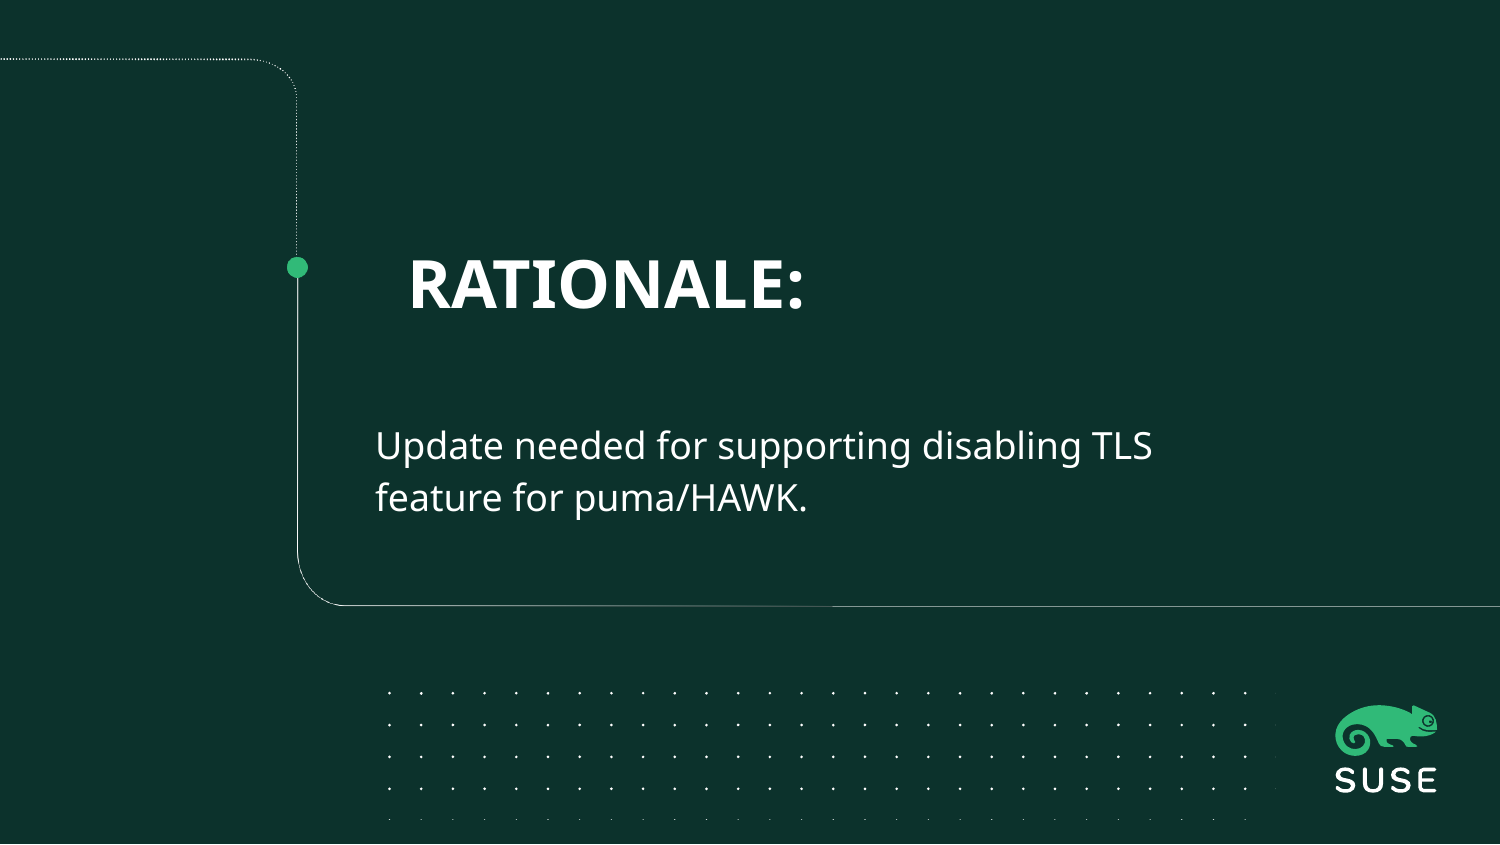

# RATIONALE:
Update needed for supporting disabling TLS feature for puma/HAWK.